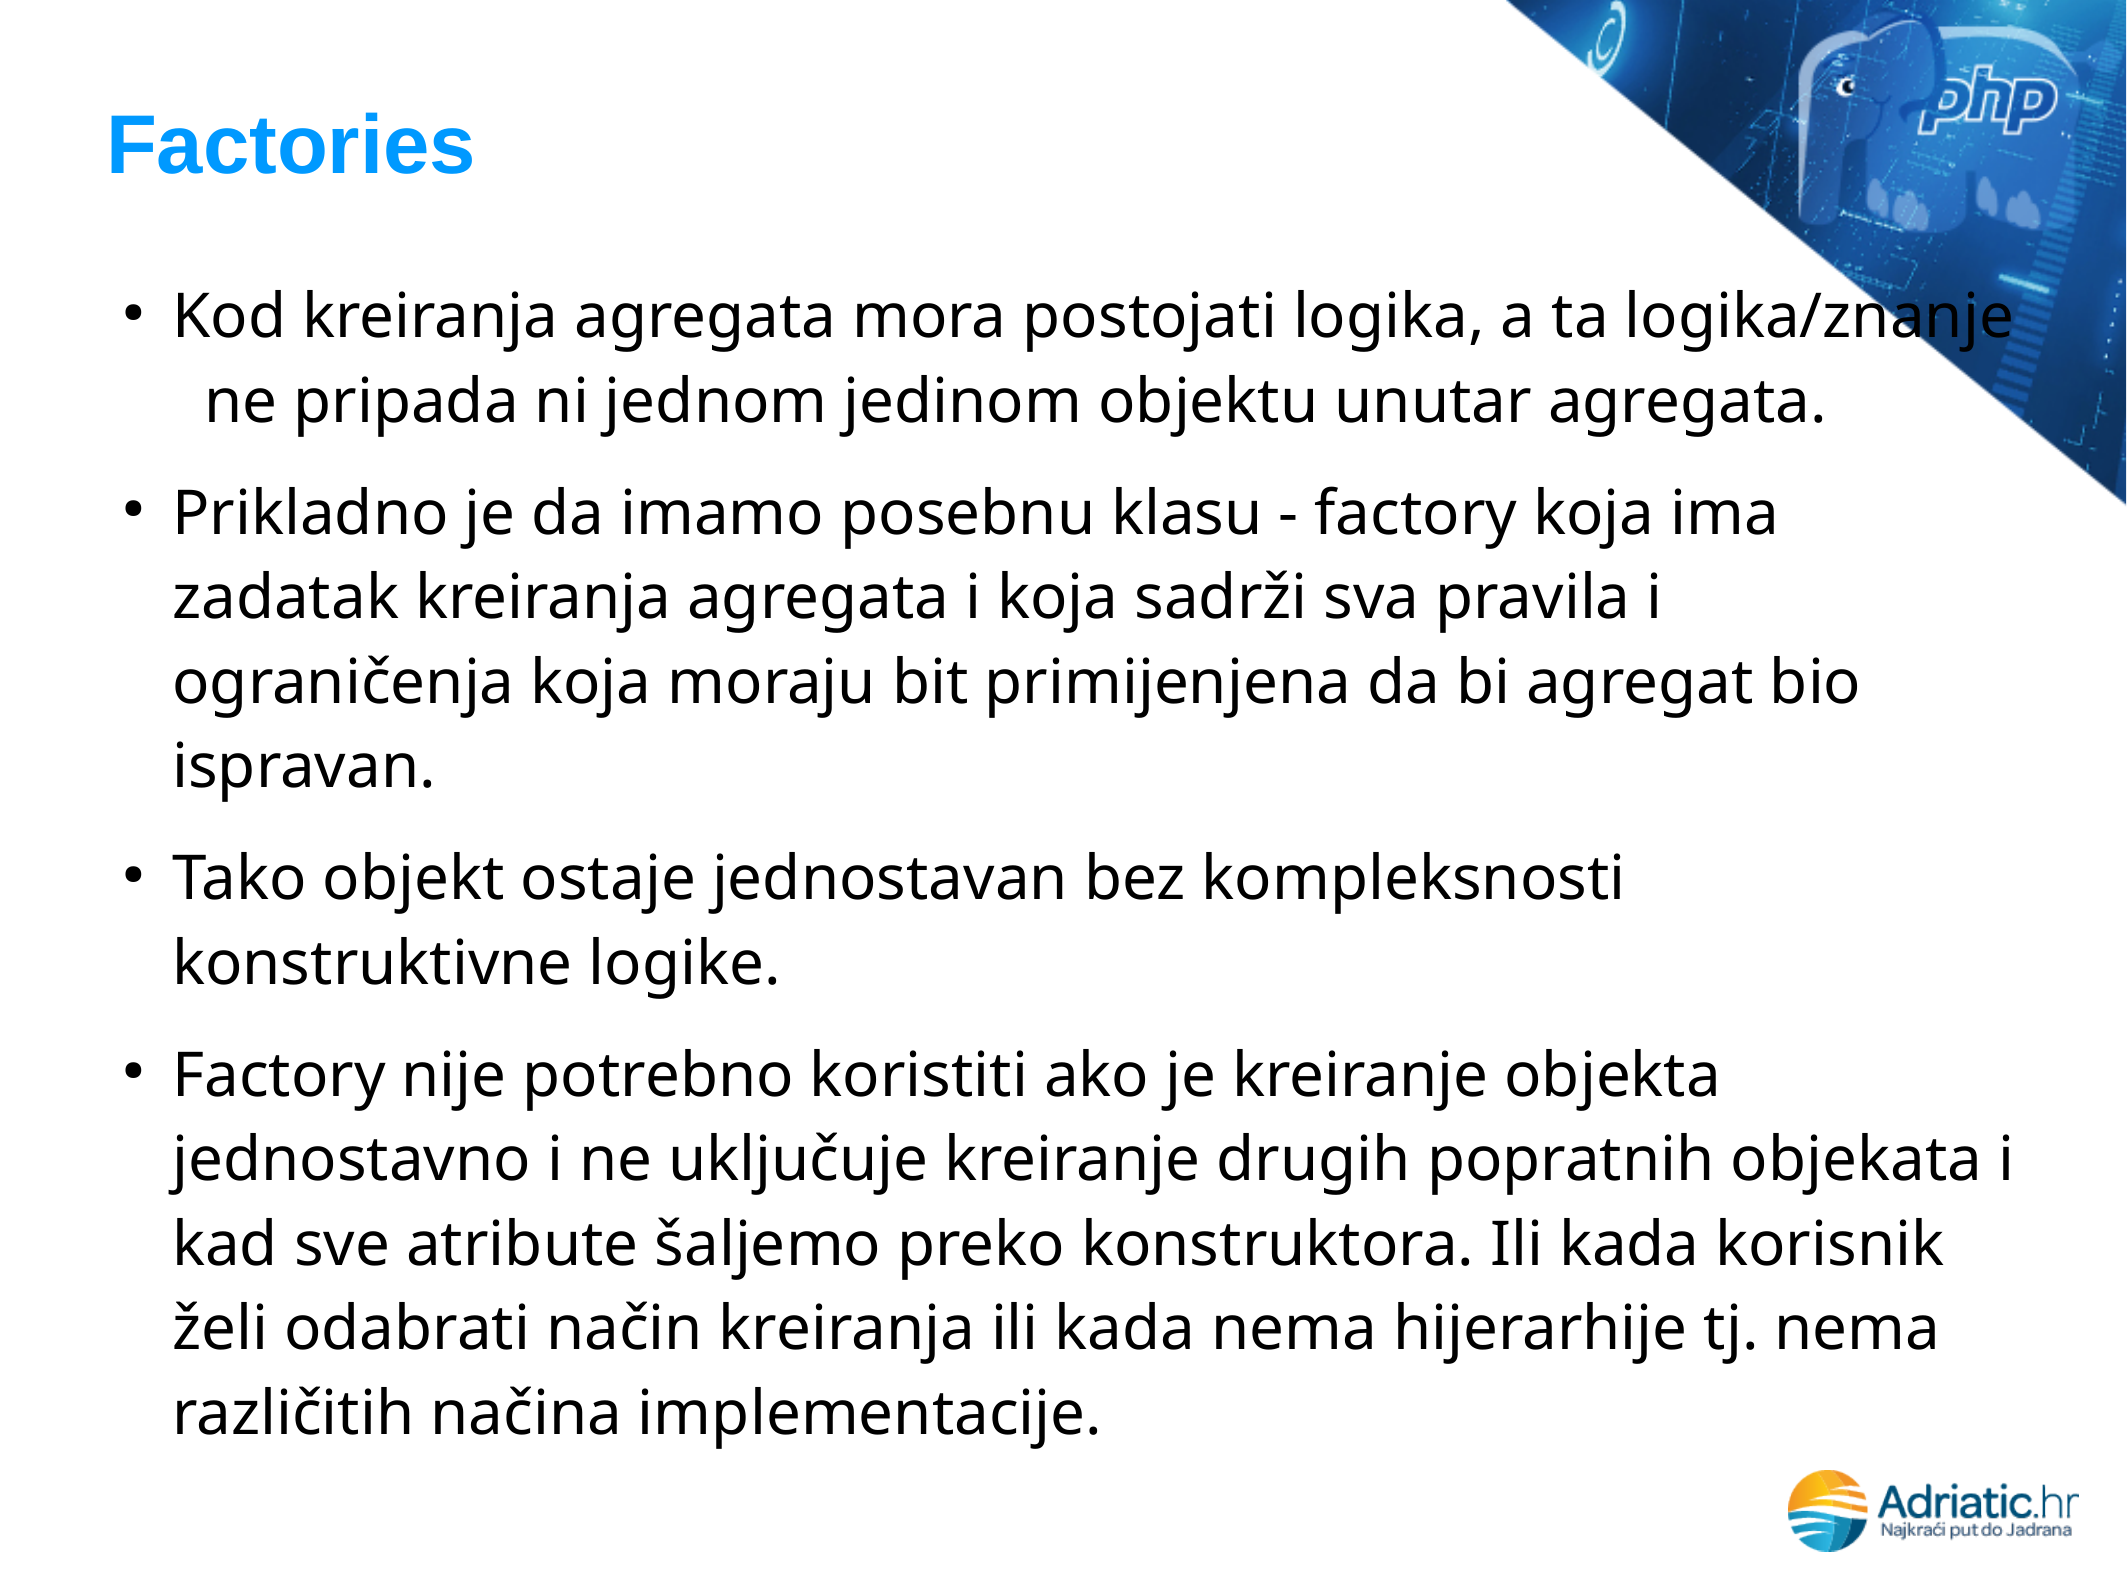

# Factories
Kod kreiranja agregata mora postojati logika, a ta logika/znanje ne pripada ni jednom jedinom objektu unutar agregata.
Prikladno je da imamo posebnu klasu - factory koja ima zadatak kreiranja agregata i koja sadrži sva pravila i ograničenja koja moraju bit primijenjena da bi agregat bio ispravan.
Tako objekt ostaje jednostavan bez kompleksnosti konstruktivne logike.
Factory nije potrebno koristiti ako je kreiranje objekta jednostavno i ne uključuje kreiranje drugih popratnih objekata i kad sve atribute šaljemo preko konstruktora. Ili kada korisnik želi odabrati način kreiranja ili kada nema hijerarhije tj. nema različitih načina implementacije.